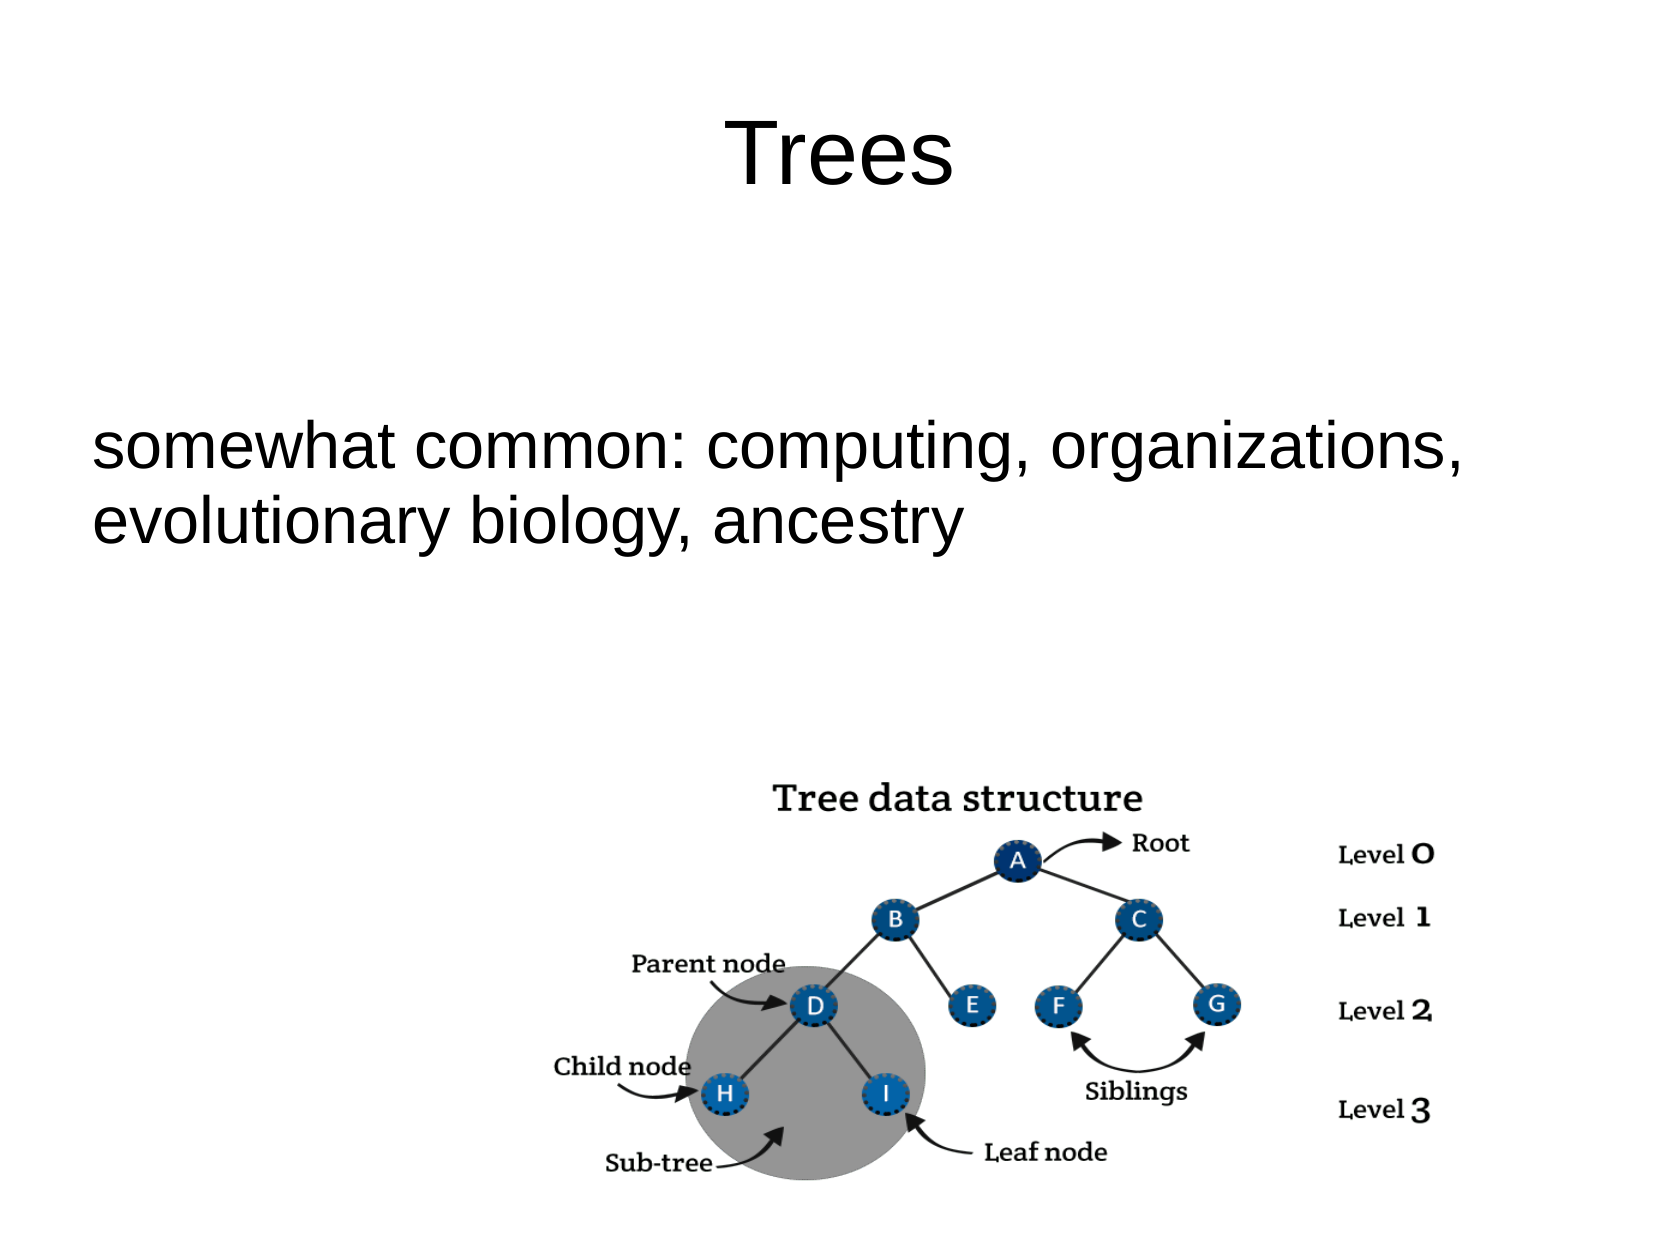

# Trees
somewhat common: computing, organizations, evolutionary biology, ancestry